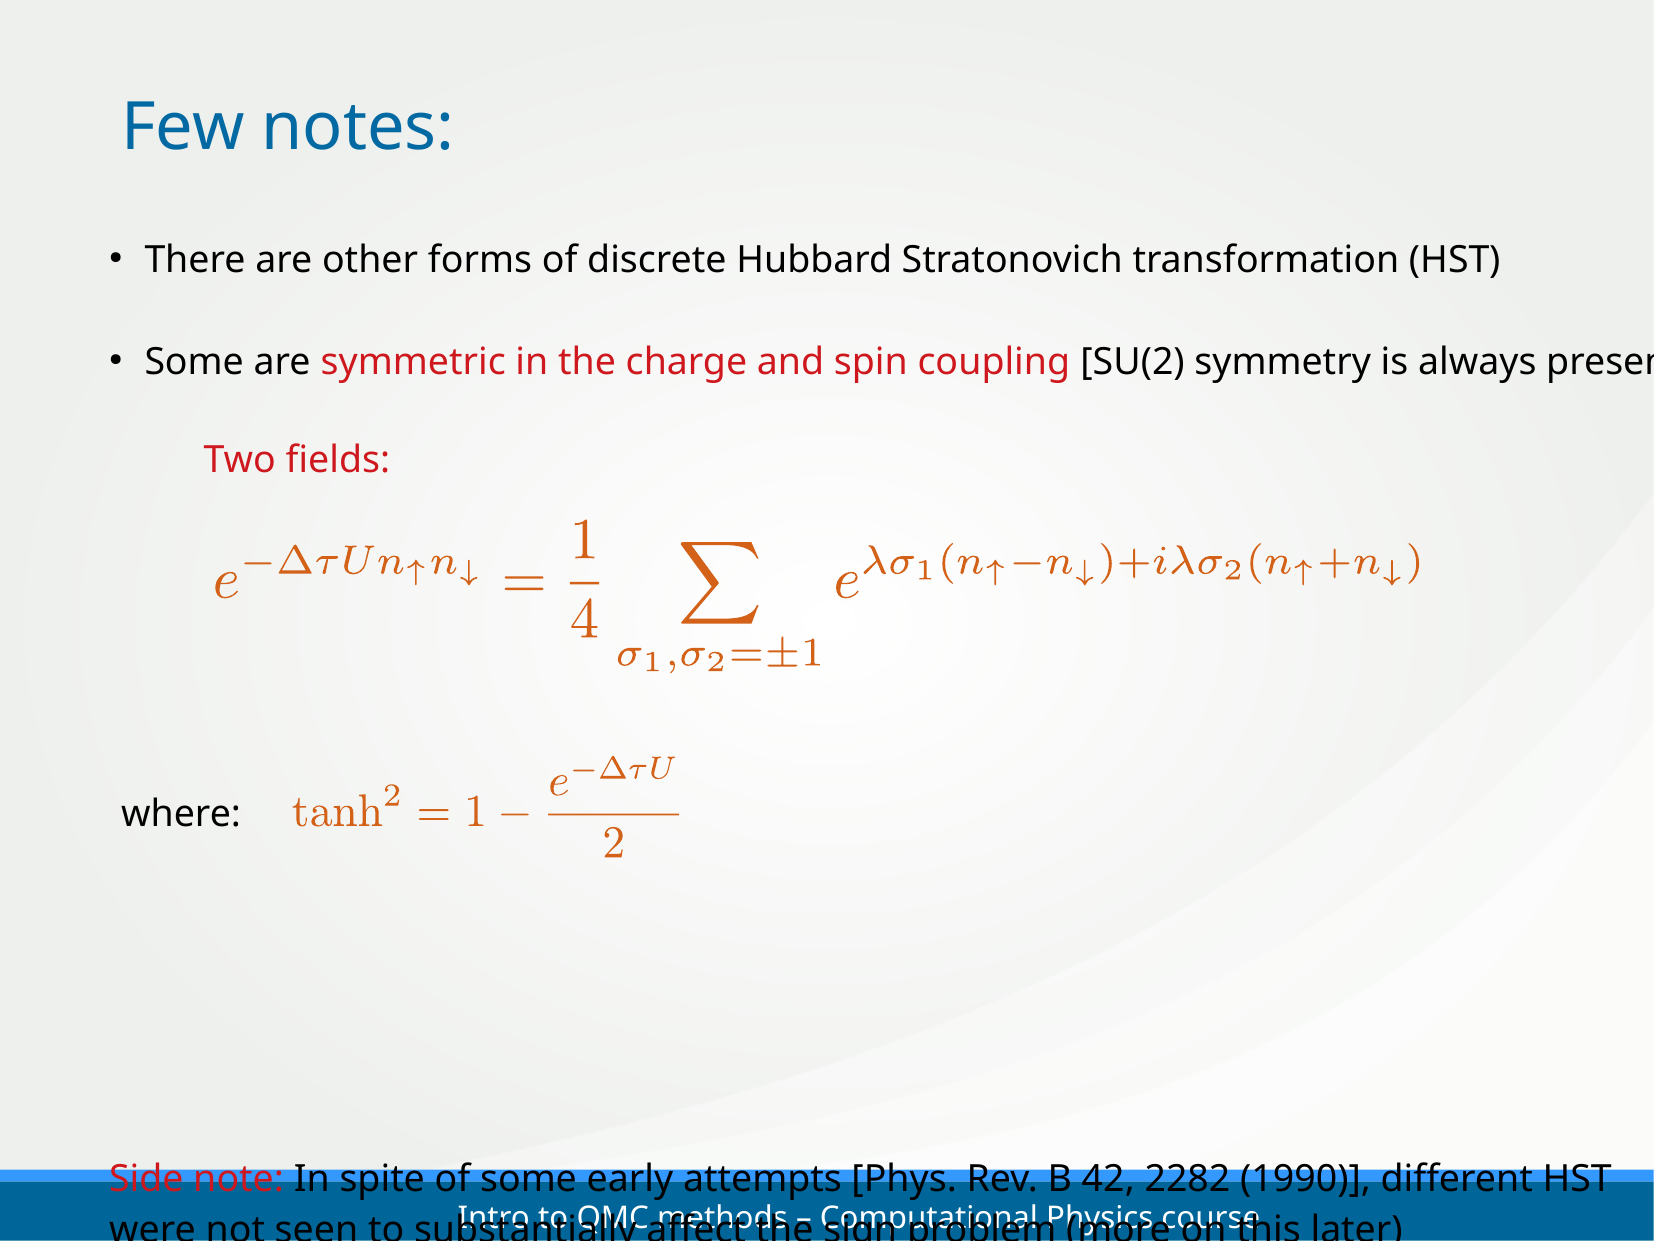

Few notes:
There are other forms of discrete Hubbard Stratonovich transformation (HST)
Some are symmetric in the charge and spin coupling [SU(2) symmetry is always present]
Side note: In spite of some early attempts [Phys. Rev. B 42, 2282 (1990)], different HST
were not seen to substantially affect the sign problem (more on this later)
Two fields:
where: